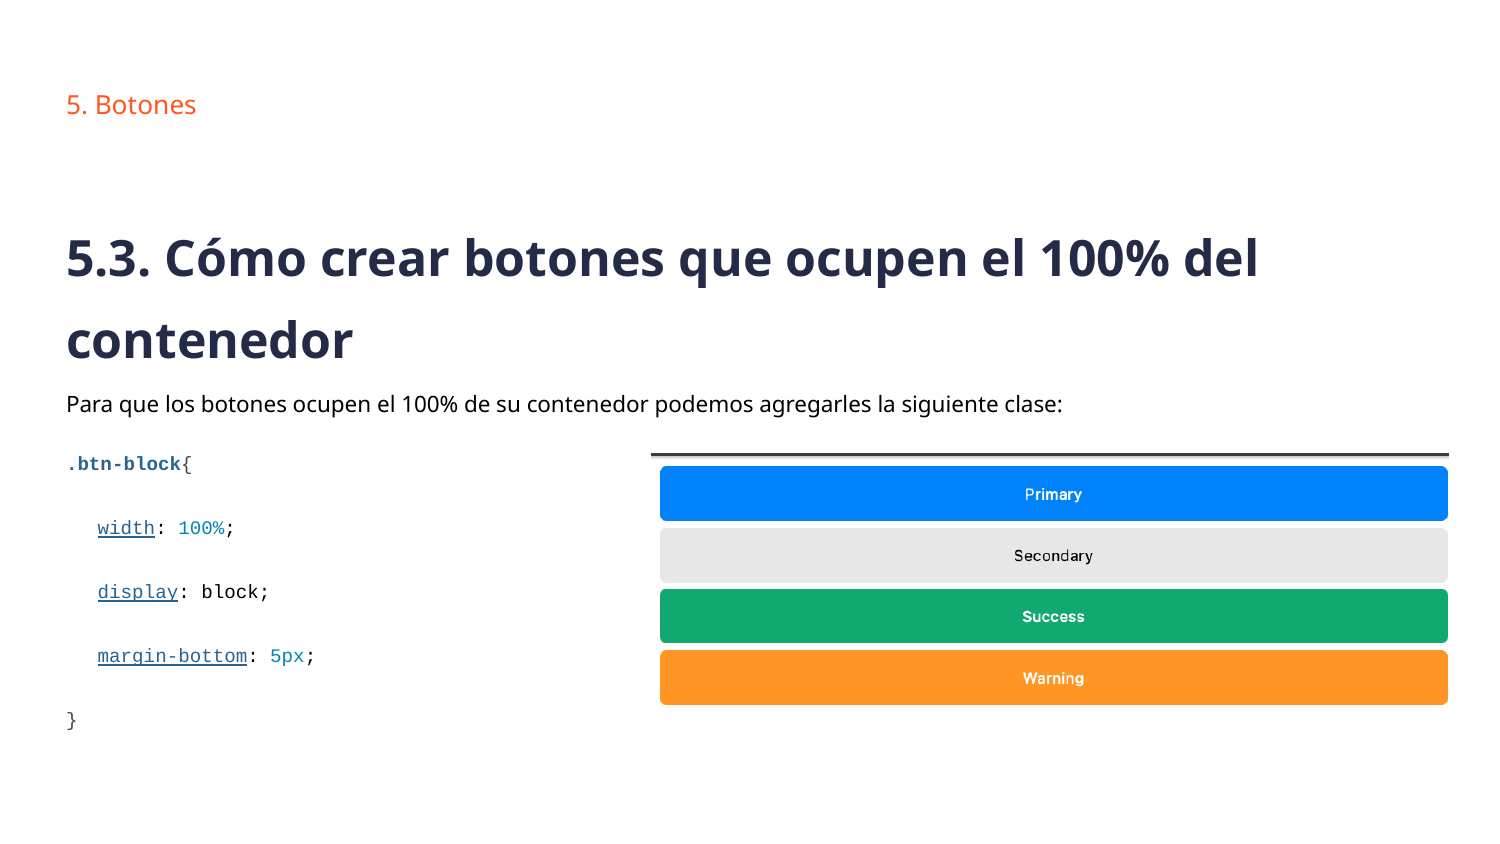

# 5. Botones
5.3. Cómo crear botones que ocupen el 100% del contenedor
Para que los botones ocupen el 100% de su contenedor podemos agregarles la siguiente clase:
.btn-block{
width: 100%;
display: block;
margin-bottom: 5px;
}